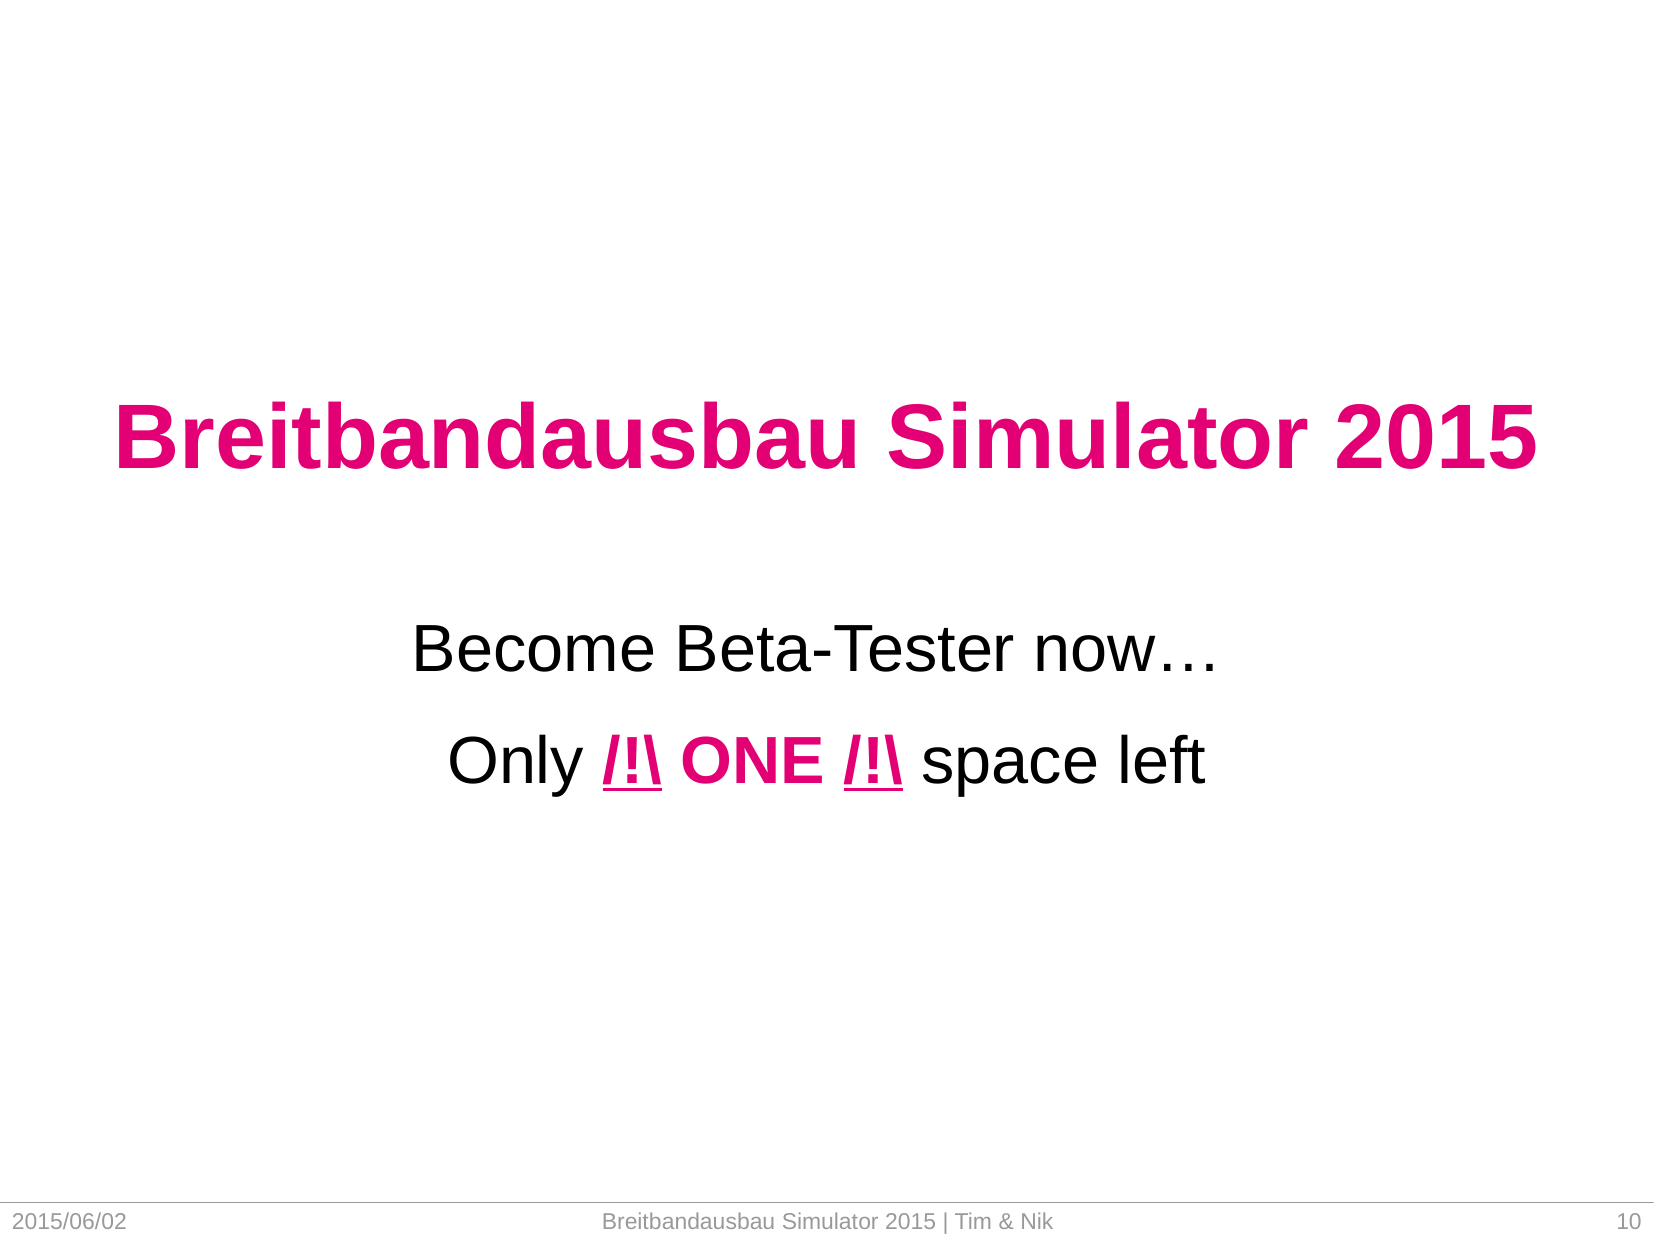

# Breitbandausbau Simulator 2015
Become Beta-Tester now…
Only /!\ ONE /!\ space left
2015/06/02
Breitbandausbau Simulator 2015 | Tim & Nik
10